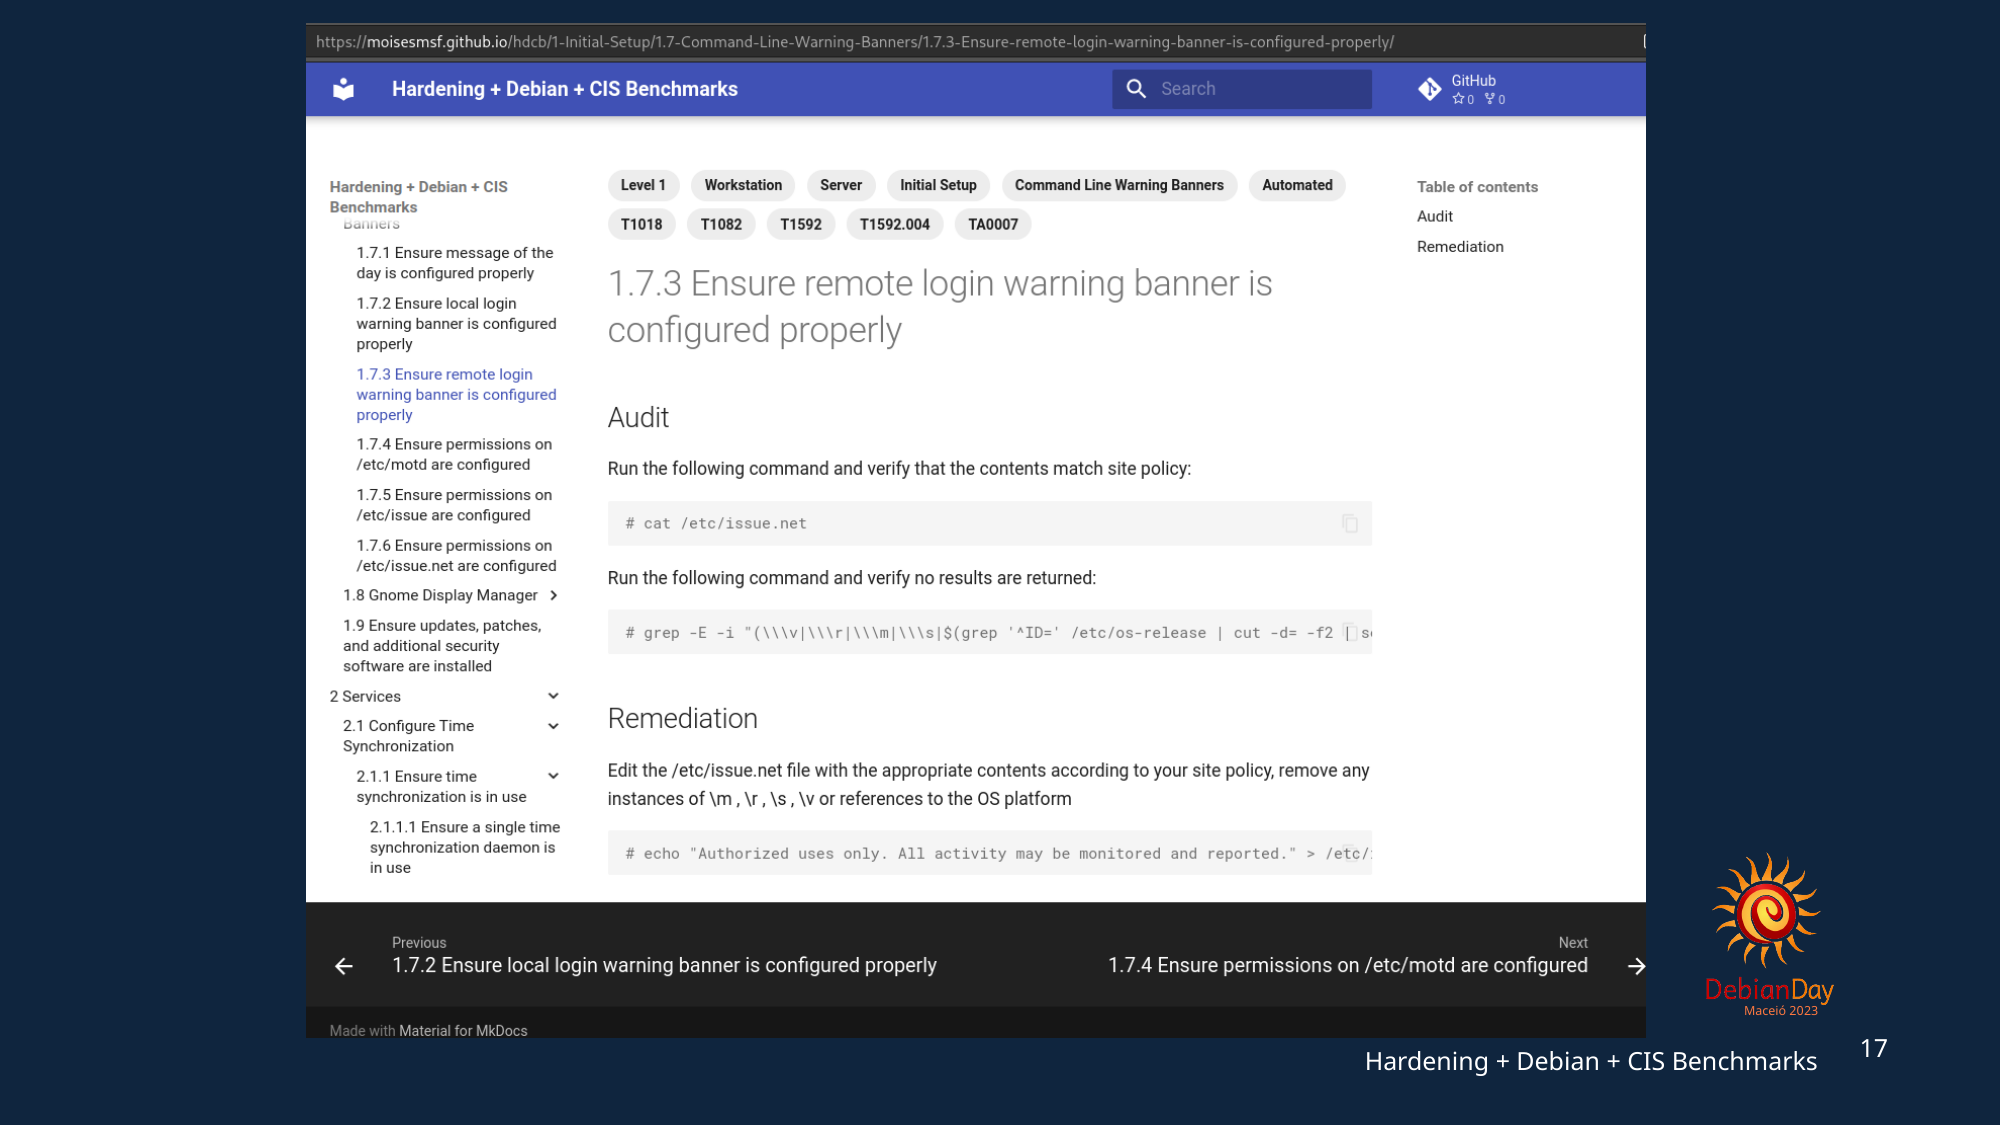

Maceió 2023
Hardening + Debian + CIS Benchmarks